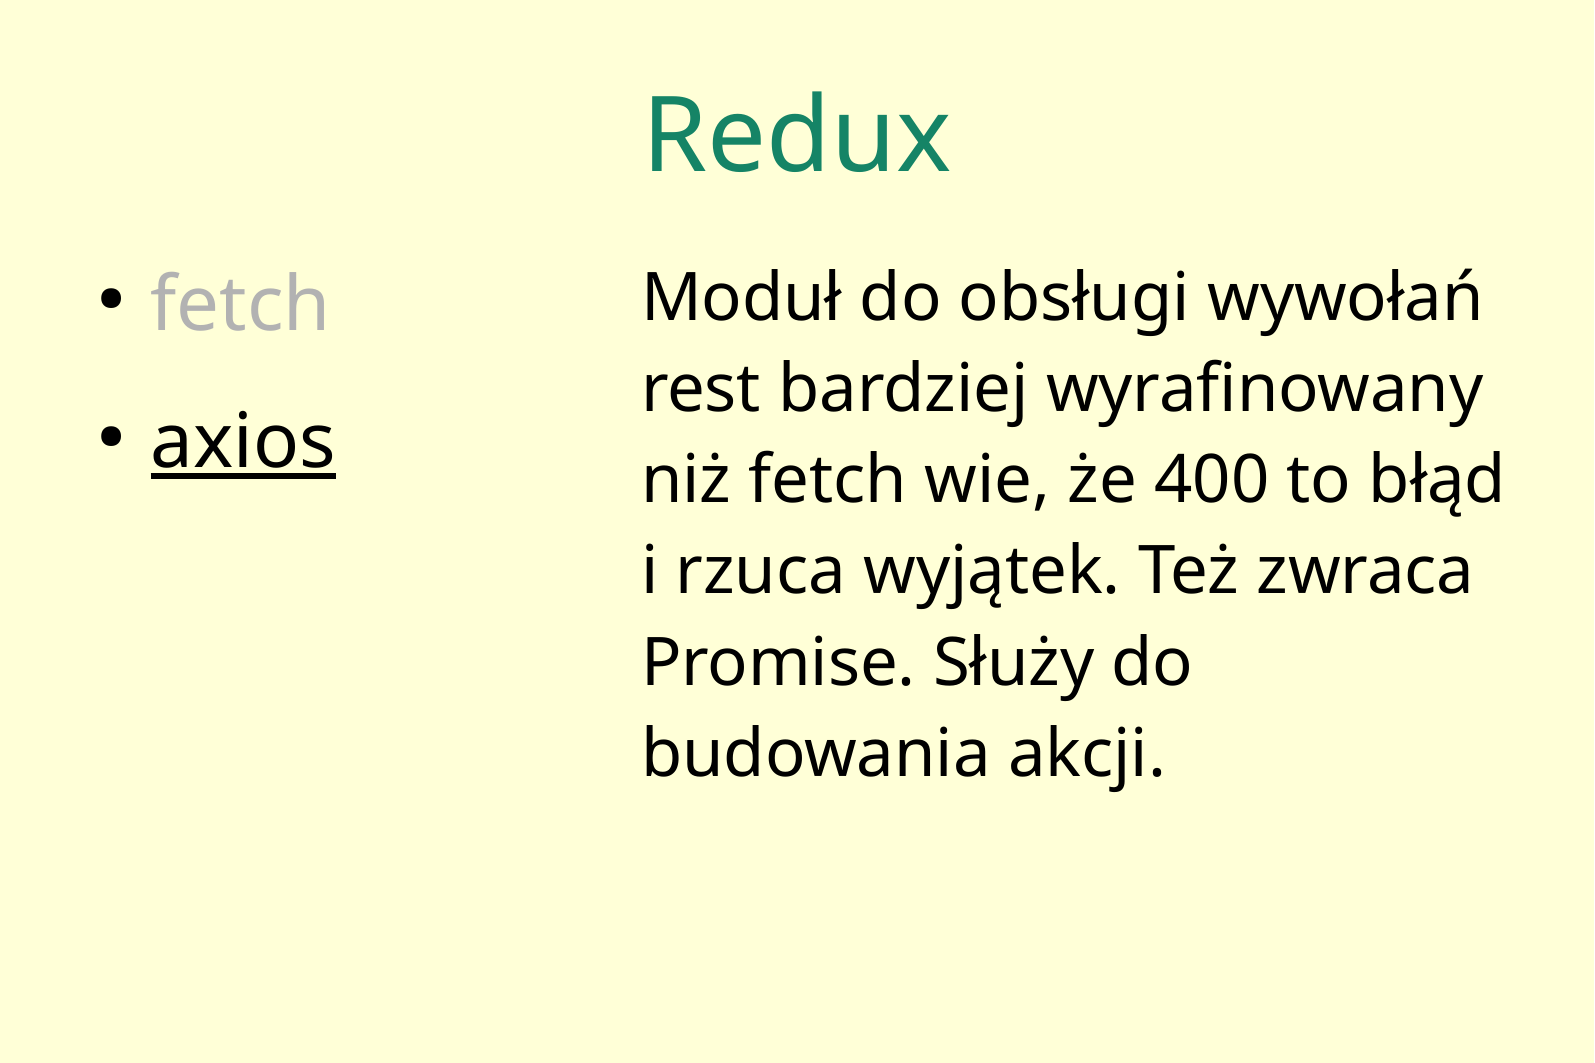

# Redux
fetch
axios
Moduł do obsługi wywołań rest bardziej wyrafinowany niż fetch wie, że 400 to błąd i rzuca wyjątek. Też zwraca Promise. Służy do budowania akcji.